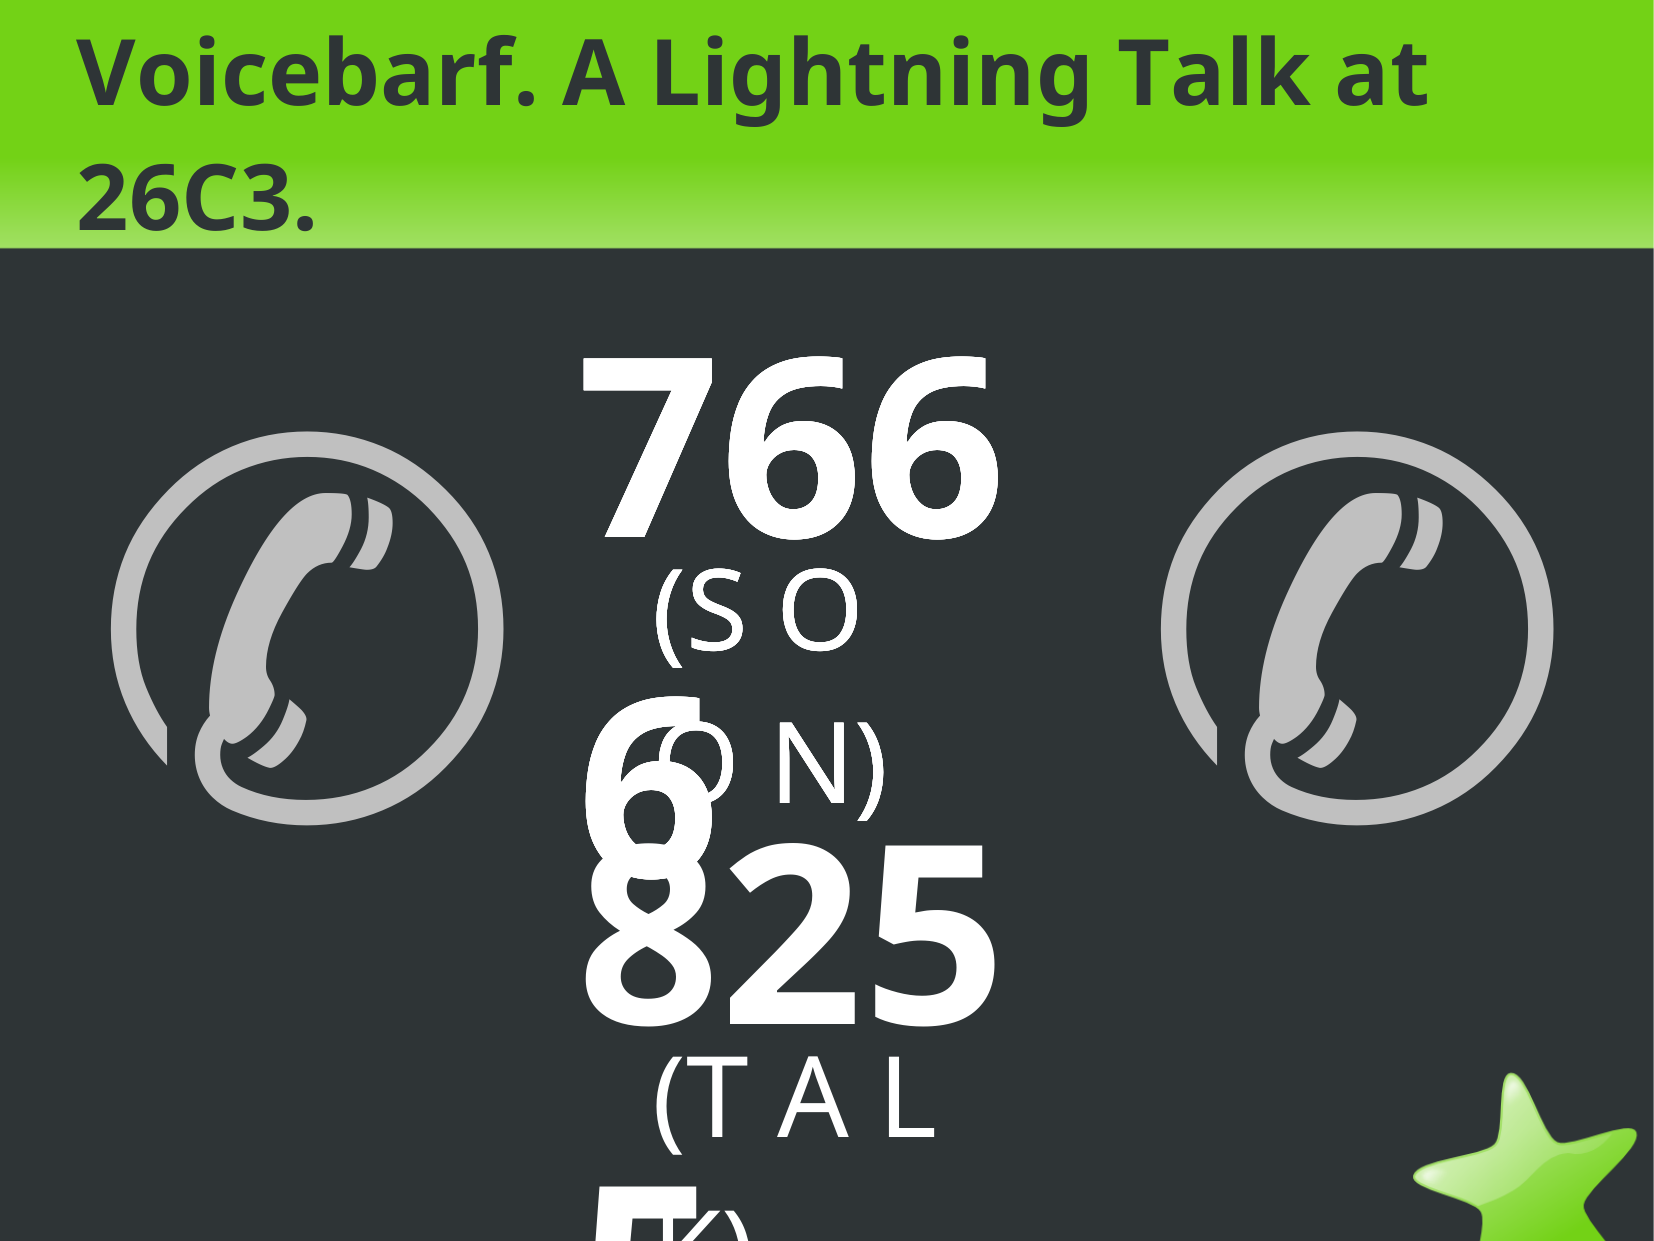

# Voicebarf. A Lightning Talk at 26C3.
7666
7666
7666
7666


(S O O N)
(S O O N)
(S O O N)
(S O O N)
8255
(T A L K)